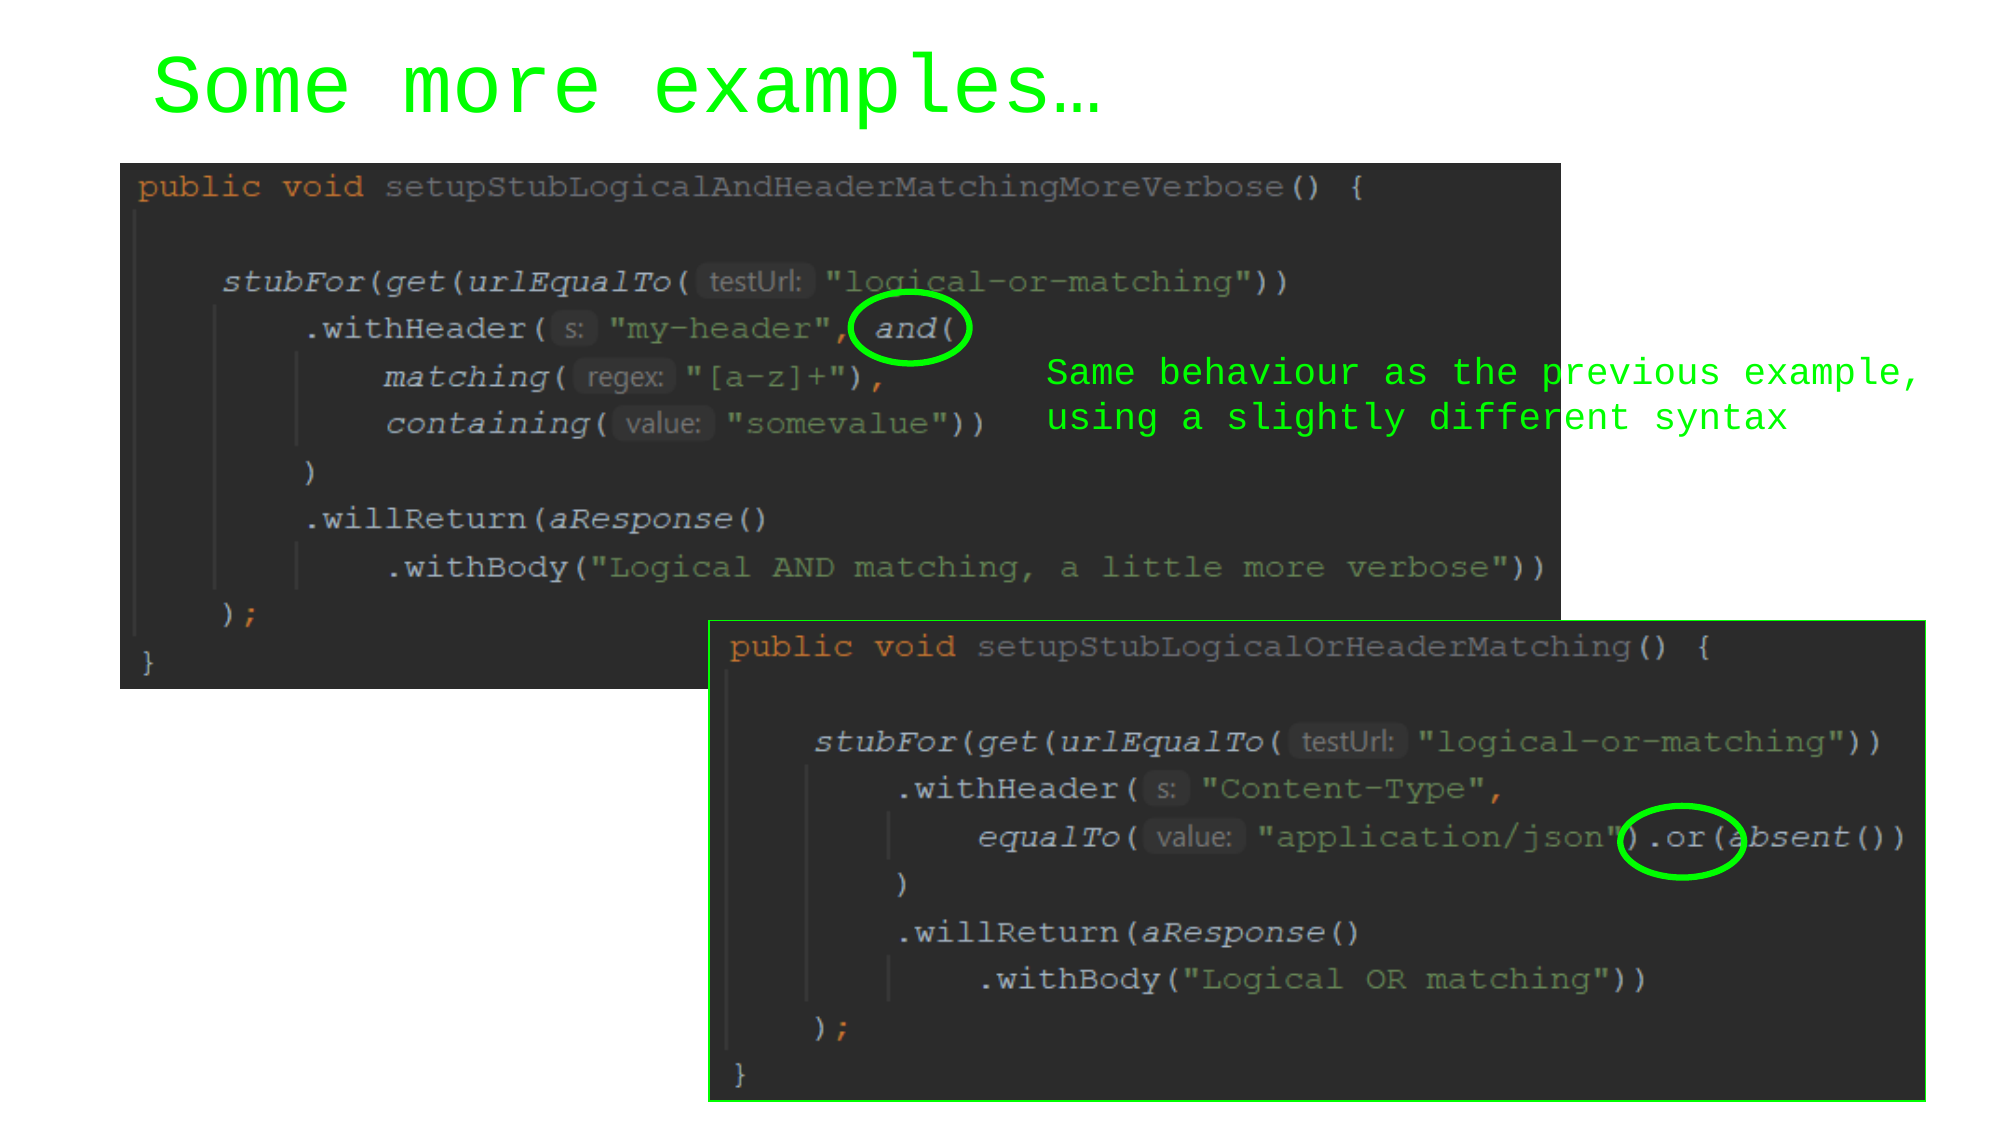

# Some more examples…
Same behaviour as the previous example, using a slightly different syntax